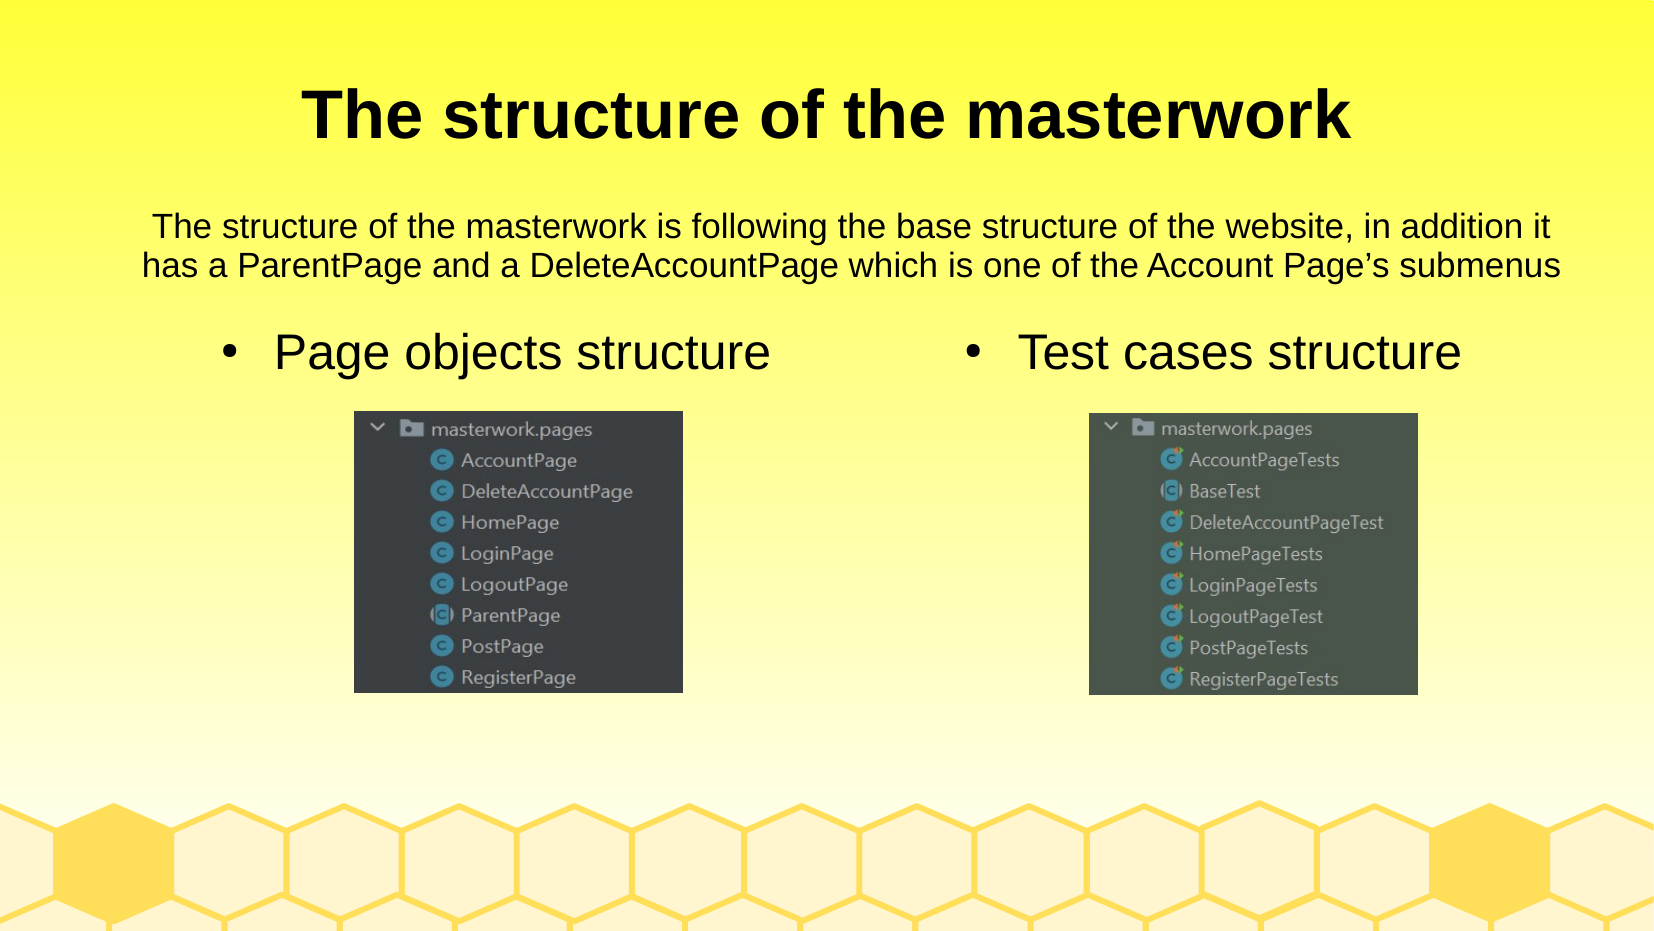

# The structure of the masterwork
The structure of the masterwork is following the base structure of the website, in addition it has a ParentPage and a DeleteAccountPage which is one of the Account Page’s submenus
Page objects structure
Test cases structure